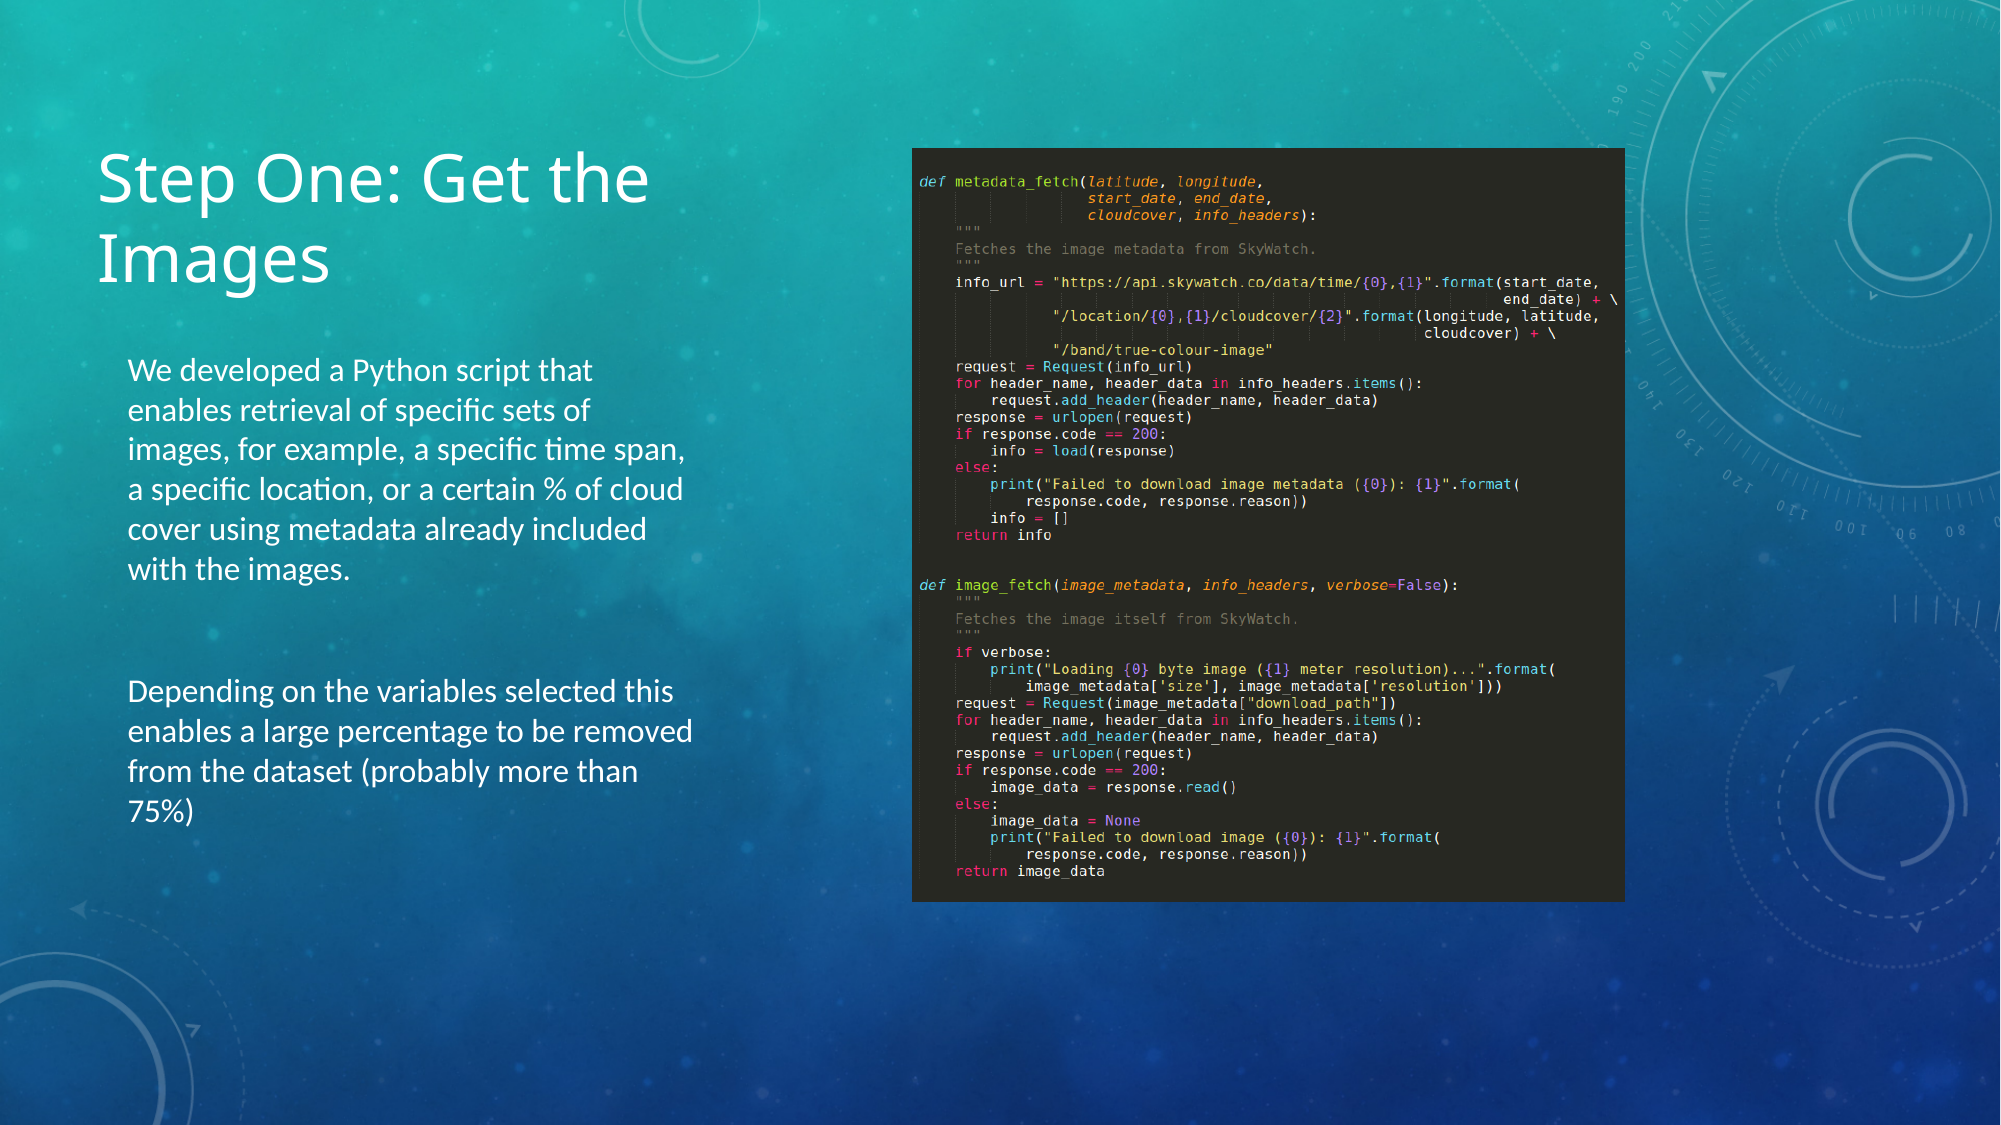

# Step One: Get the Images
We developed a Python script that enables retrieval of specific sets of images, for example, a specific time span, a specific location, or a certain % of cloud cover using metadata already included with the images.
Depending on the variables selected this enables a large percentage to be removed from the dataset (probably more than 75%)